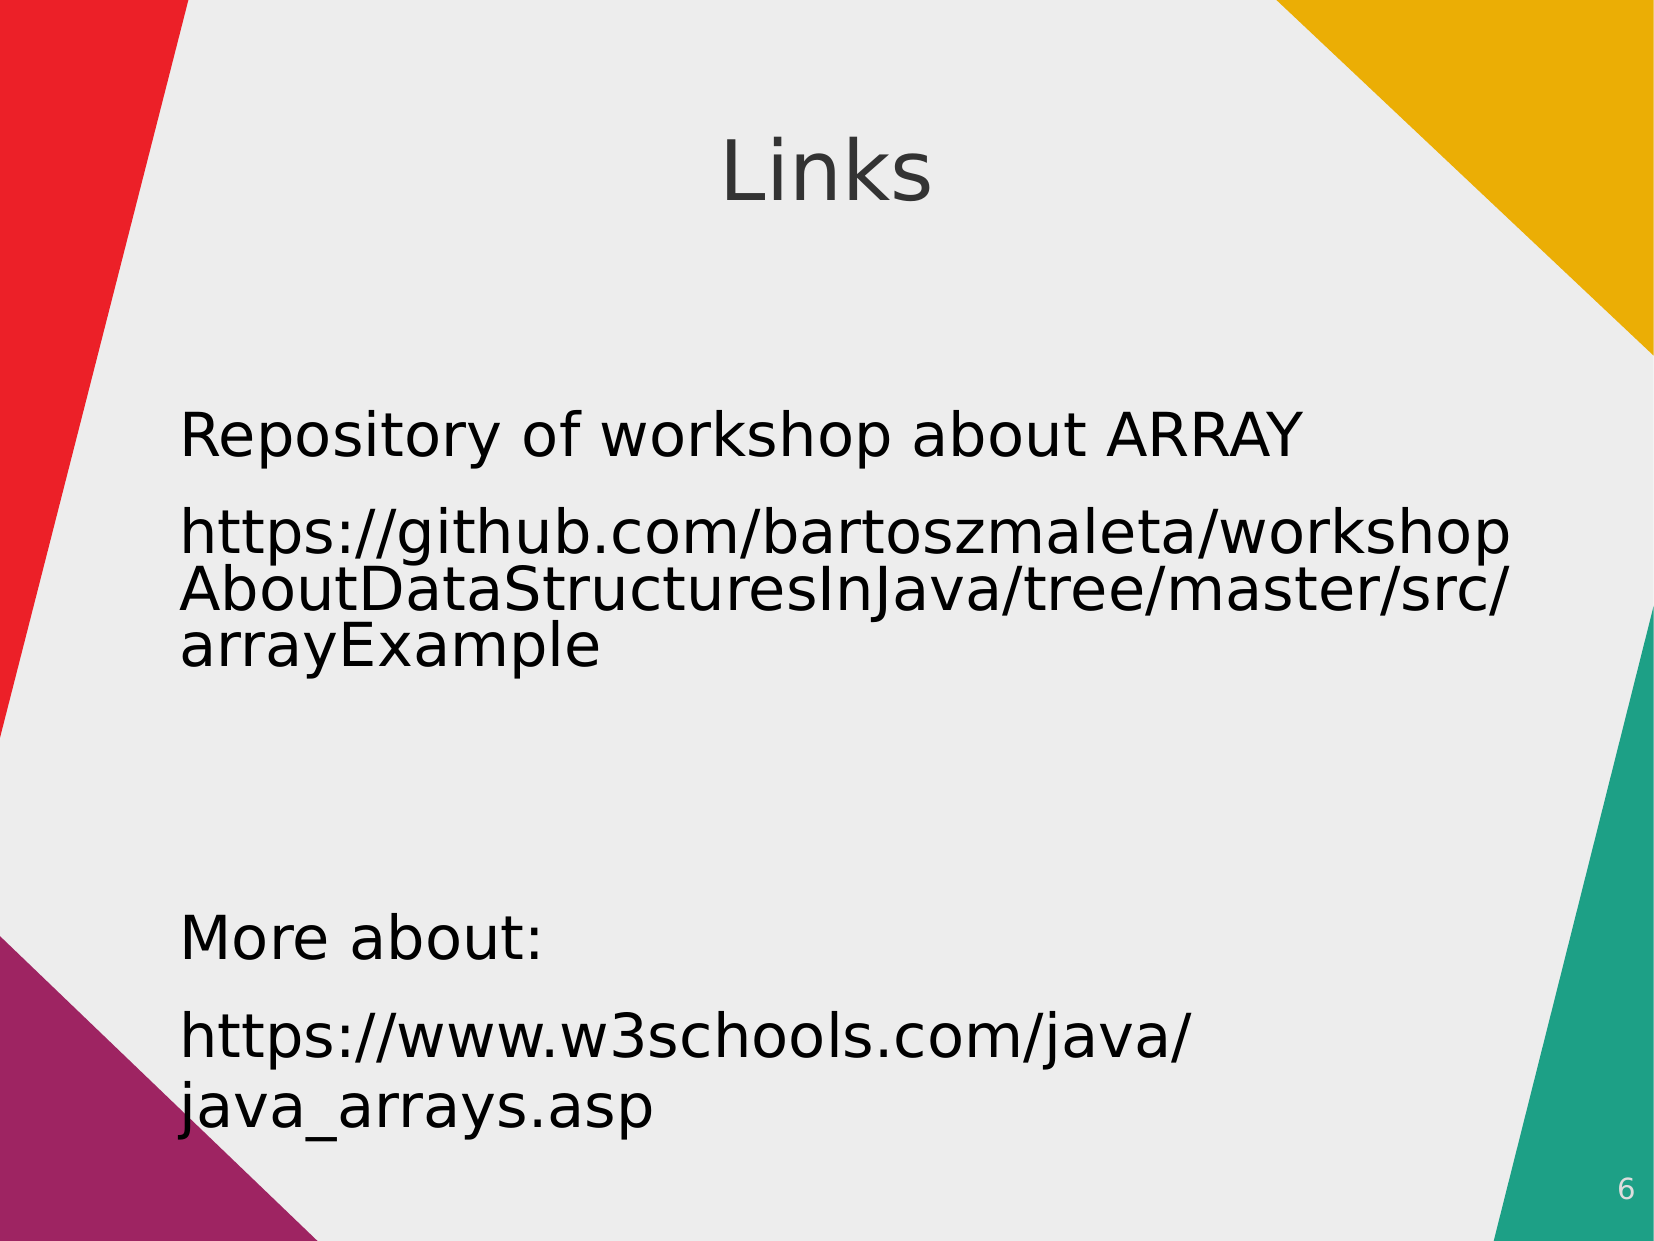

# Links
Repository of workshop about ARRAY
https://github.com/bartoszmaleta/workshopAboutDataStructuresInJava/tree/master/src/arrayExample
More about:
https://www.w3schools.com/java/java_arrays.asp
6